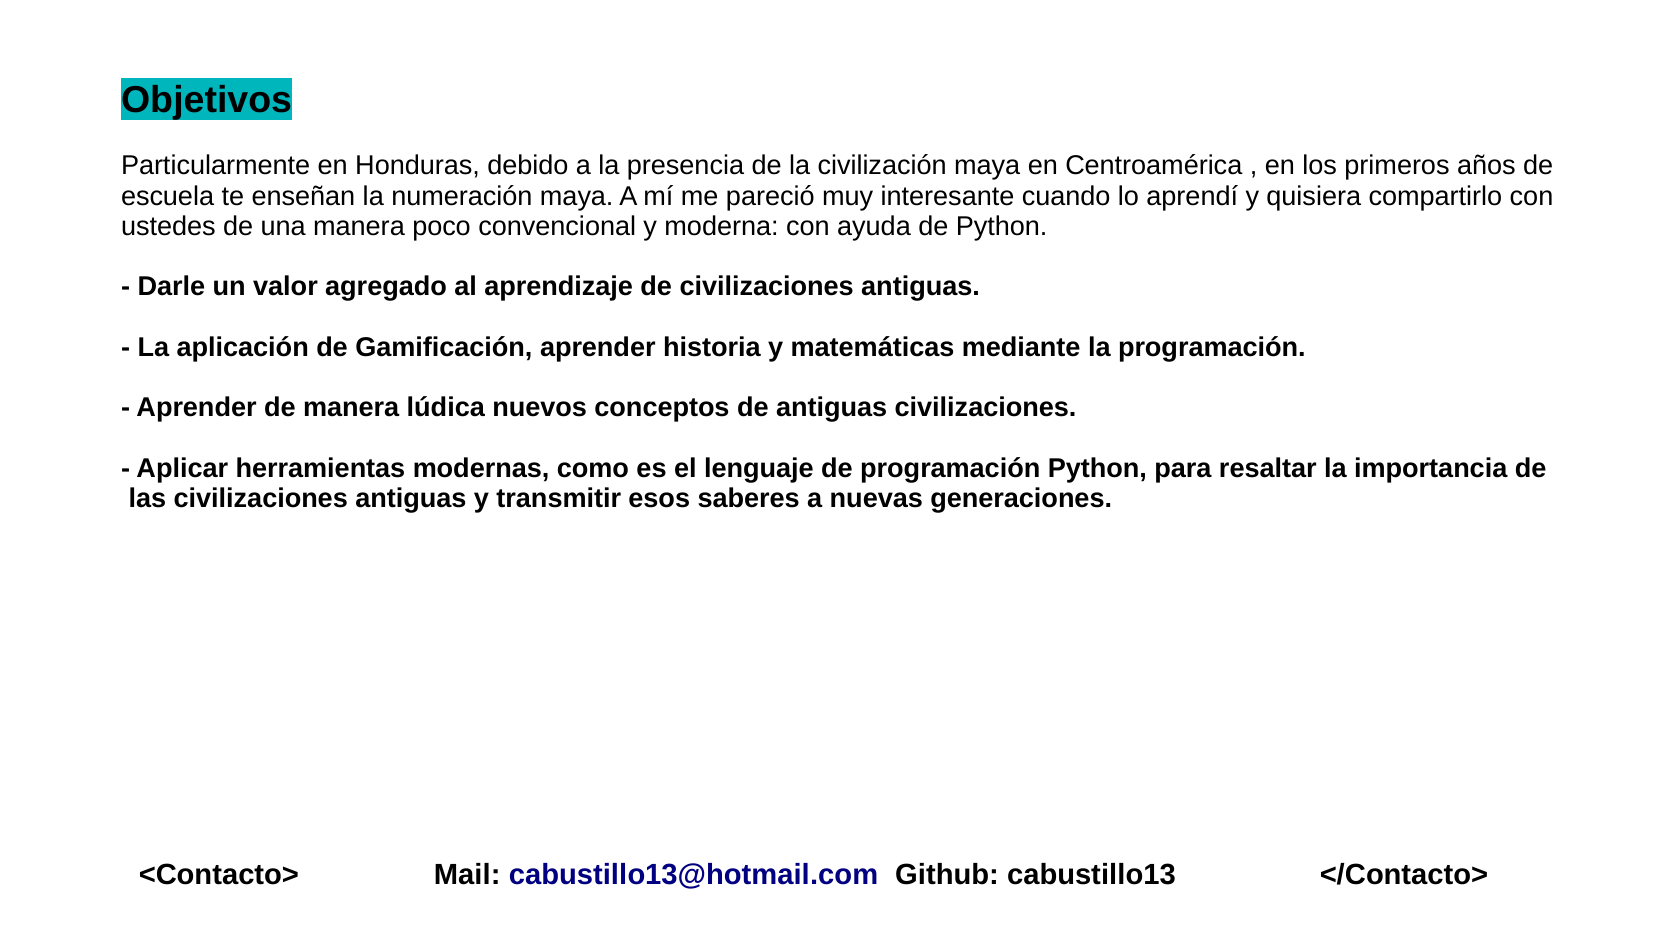

Objetivos
Particularmente en Honduras, debido a la presencia de la civilización maya en Centroamérica , en los primeros años de escuela te enseñan la numeración maya. A mí me pareció muy interesante cuando lo aprendí y quisiera compartirlo con ustedes de una manera poco convencional y moderna: con ayuda de Python.
- Darle un valor agregado al aprendizaje de civilizaciones antiguas.
- La aplicación de Gamificación, aprender historia y matemáticas mediante la programación.
- Aprender de manera lúdica nuevos conceptos de antiguas civilizaciones.
- Aplicar herramientas modernas, como es el lenguaje de programación Python, para resaltar la importancia de las civilizaciones antiguas y transmitir esos saberes a nuevas generaciones.
<Contacto>		Mail: cabustillo13@hotmail.com Github: cabustillo13		</Contacto>